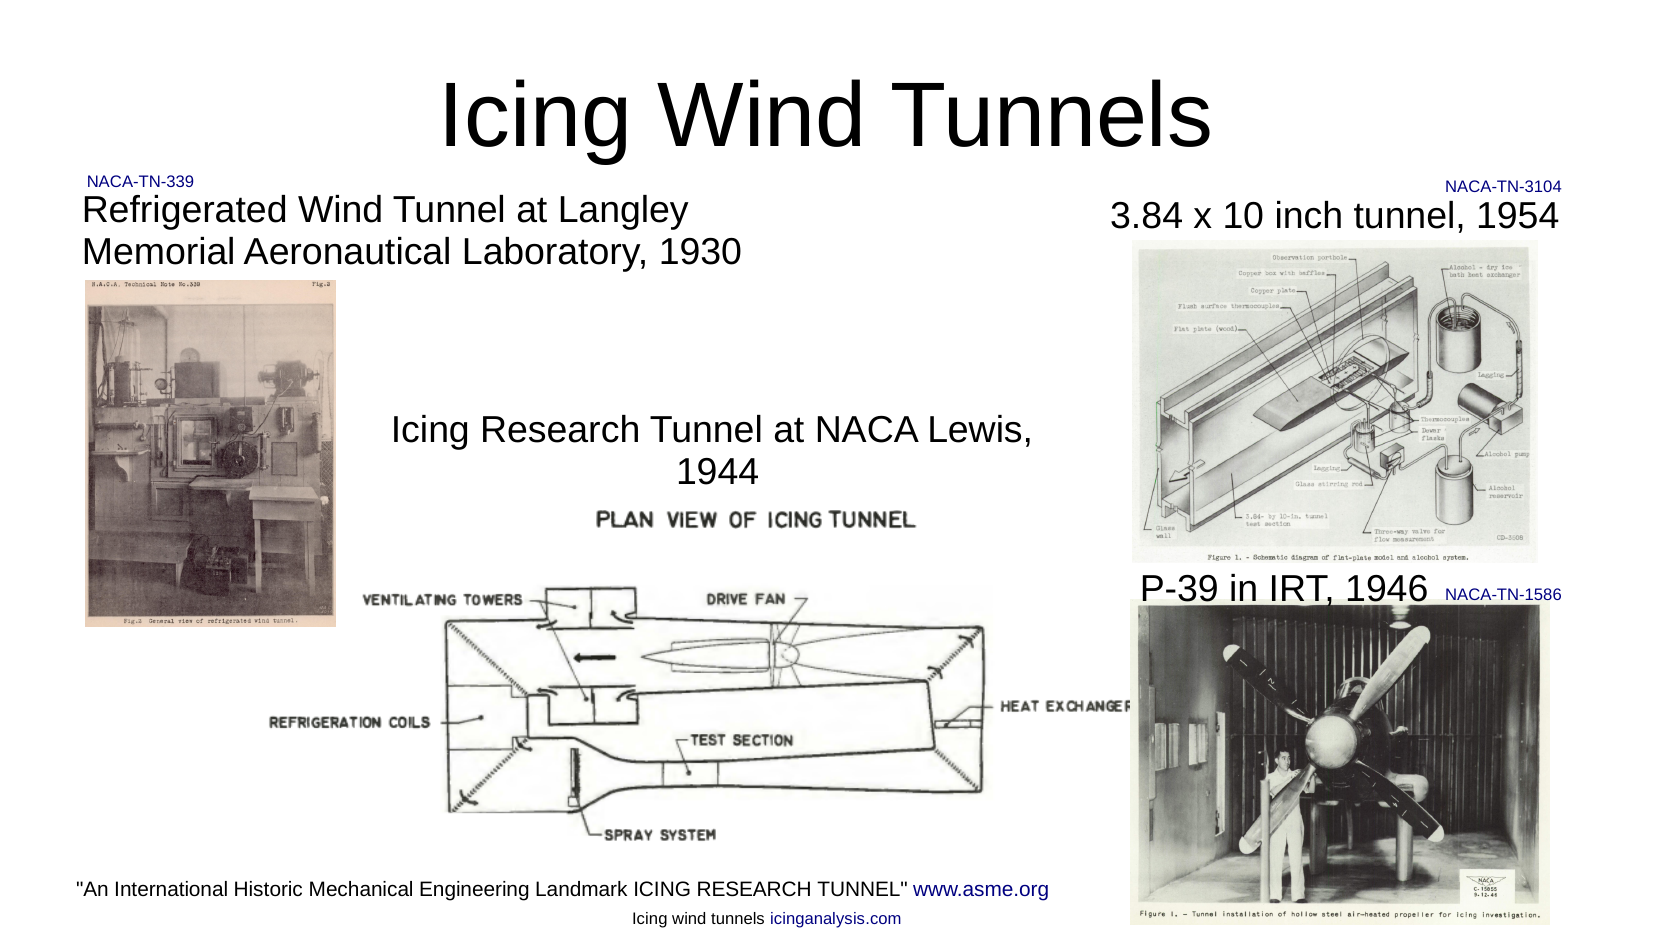

# Icing Wind Tunnels
NACA-TN-339
NACA-TN-3104
Refrigerated Wind Tunnel at Langley Memorial Aeronautical Laboratory, 1930
3.84 x 10 inch tunnel, 1954
Icing Research Tunnel at NACA Lewis,
1944
P-39 in IRT, 1946
NACA-TN-1586
"An International Historic Mechanical Engineering Landmark ICING RESEARCH TUNNEL" www.asme.org
Icing wind tunnels icinganalysis.com